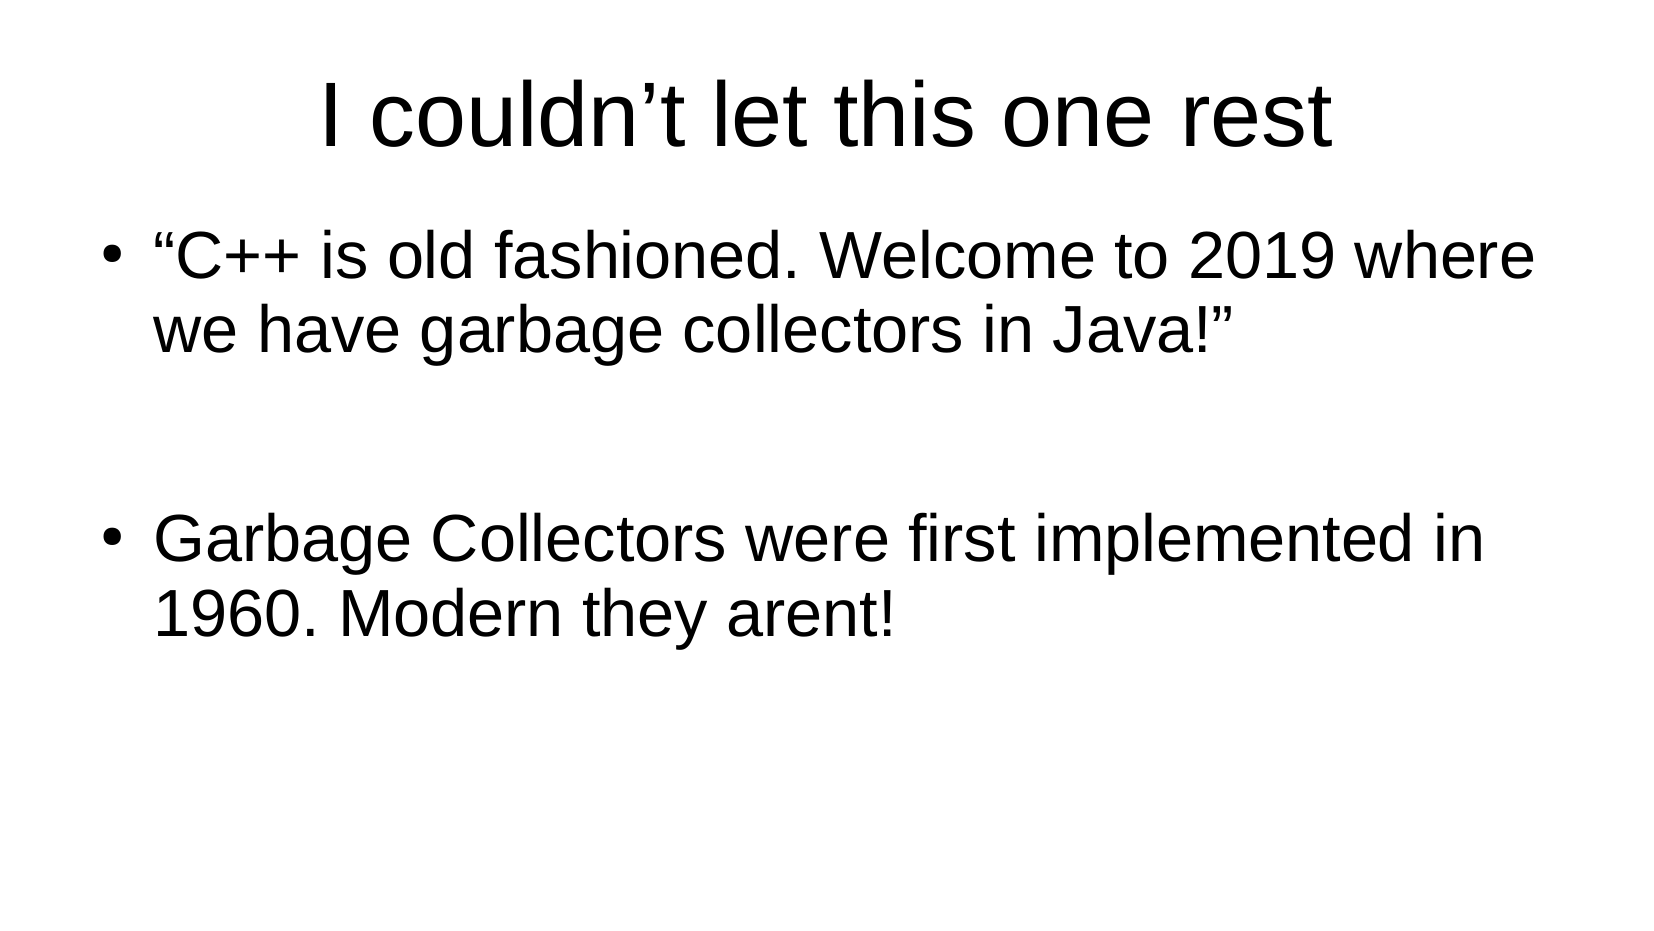

# I couldn’t let this one rest
“C++ is old fashioned. Welcome to 2019 where we have garbage collectors in Java!”
Garbage Collectors were first implemented in 1960. Modern they arent!